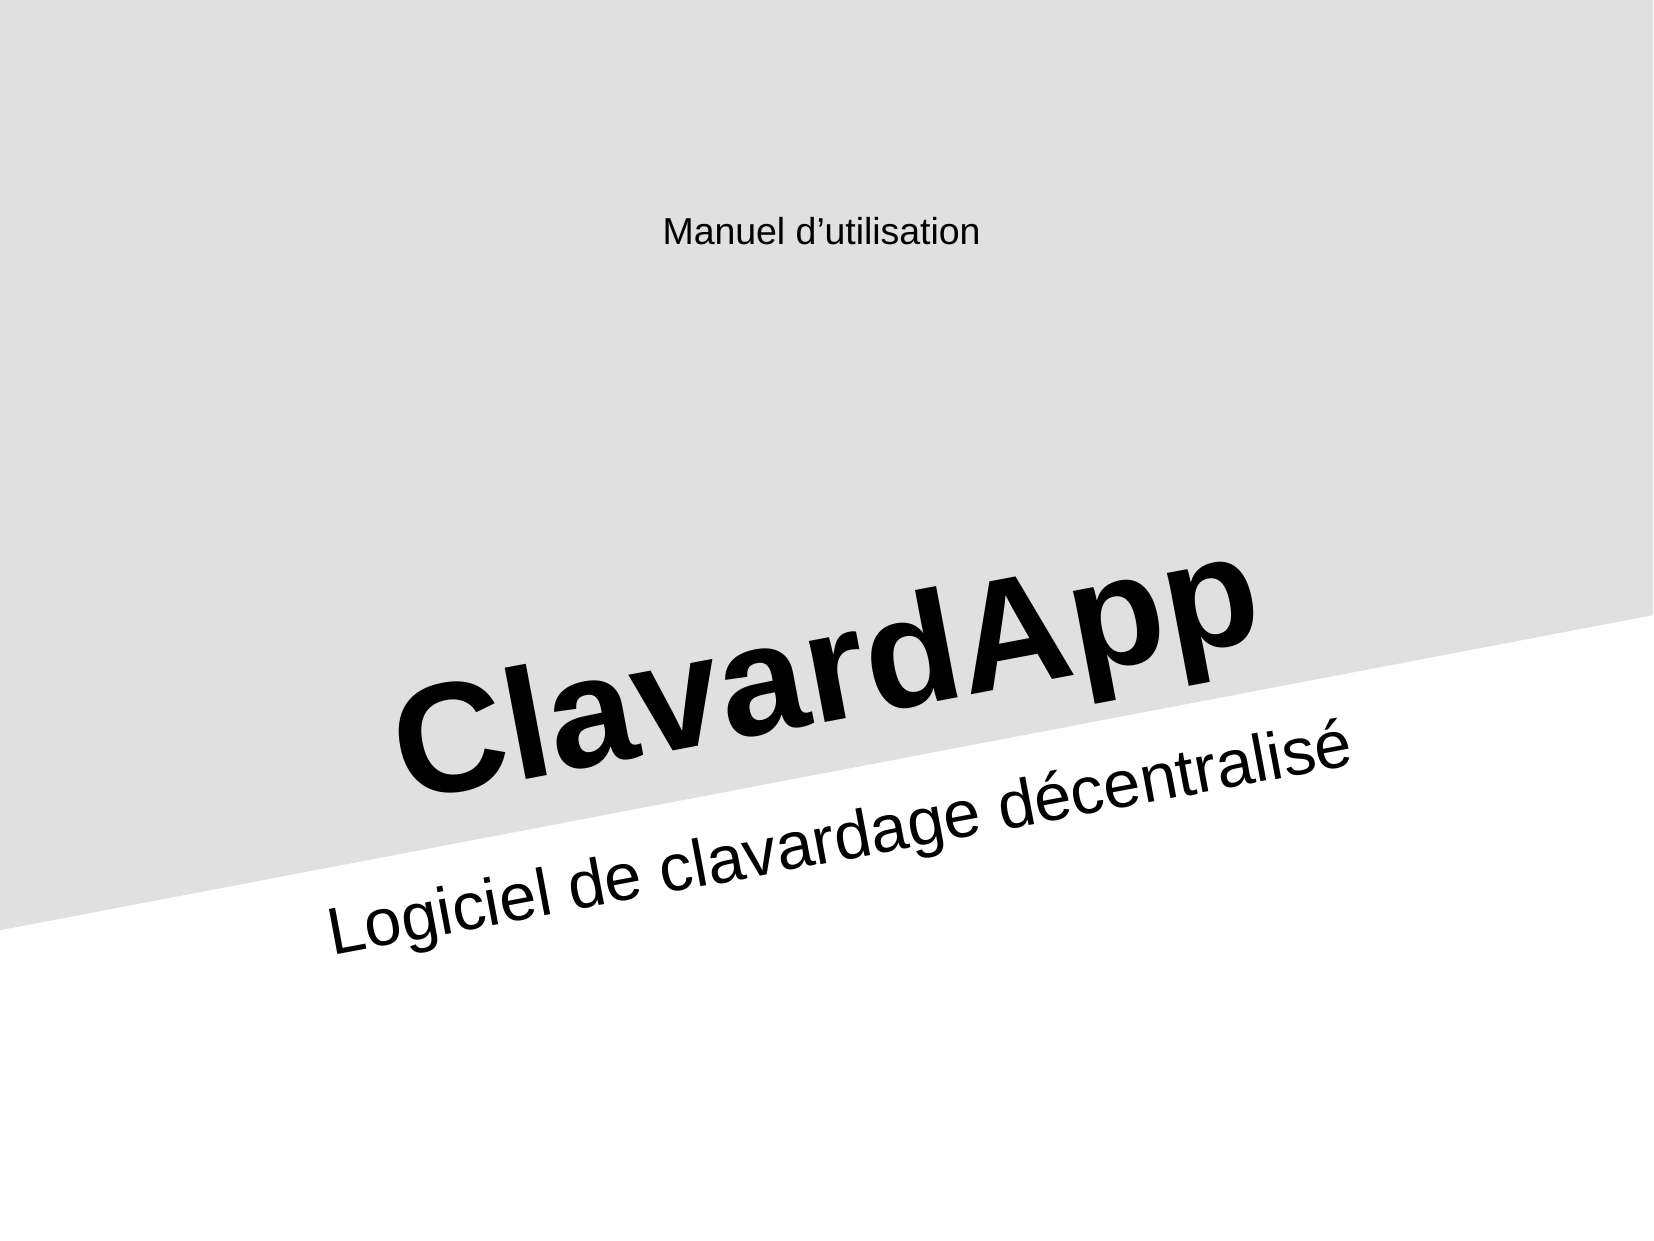

Manuel d’utilisation
# ClavardApp
Logiciel de clavardage décentralisé